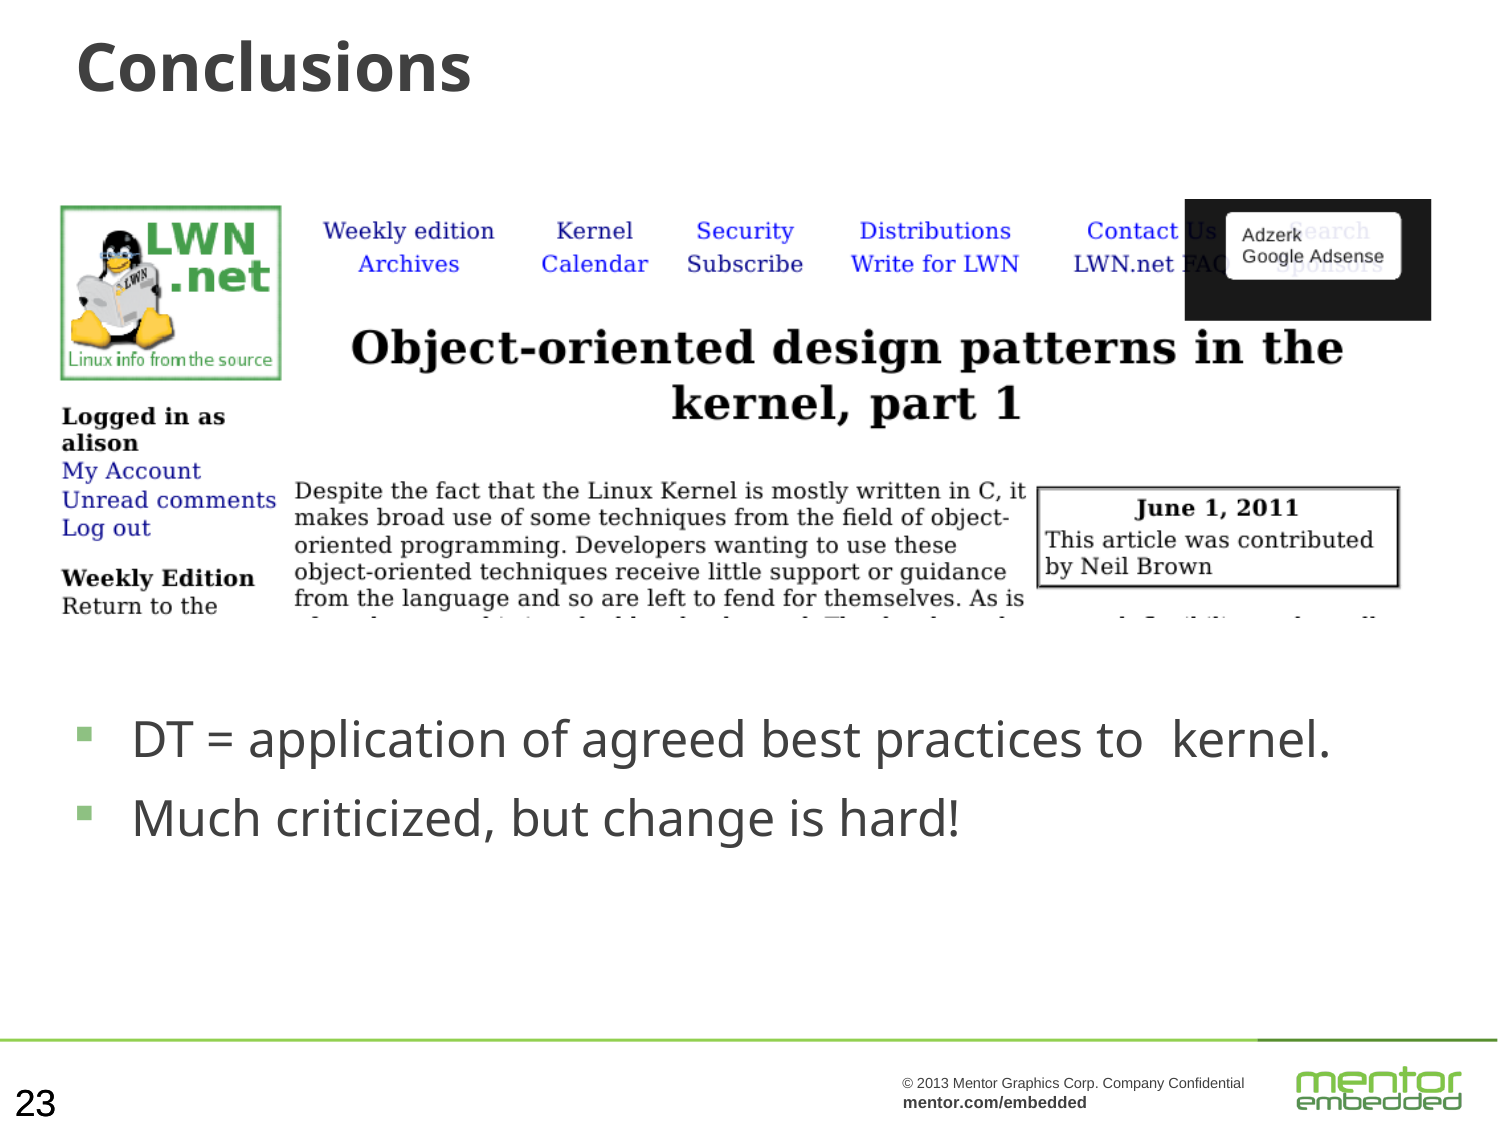

# Conclusions
DT = application of agreed best practices to kernel.
Much criticized, but change is hard!